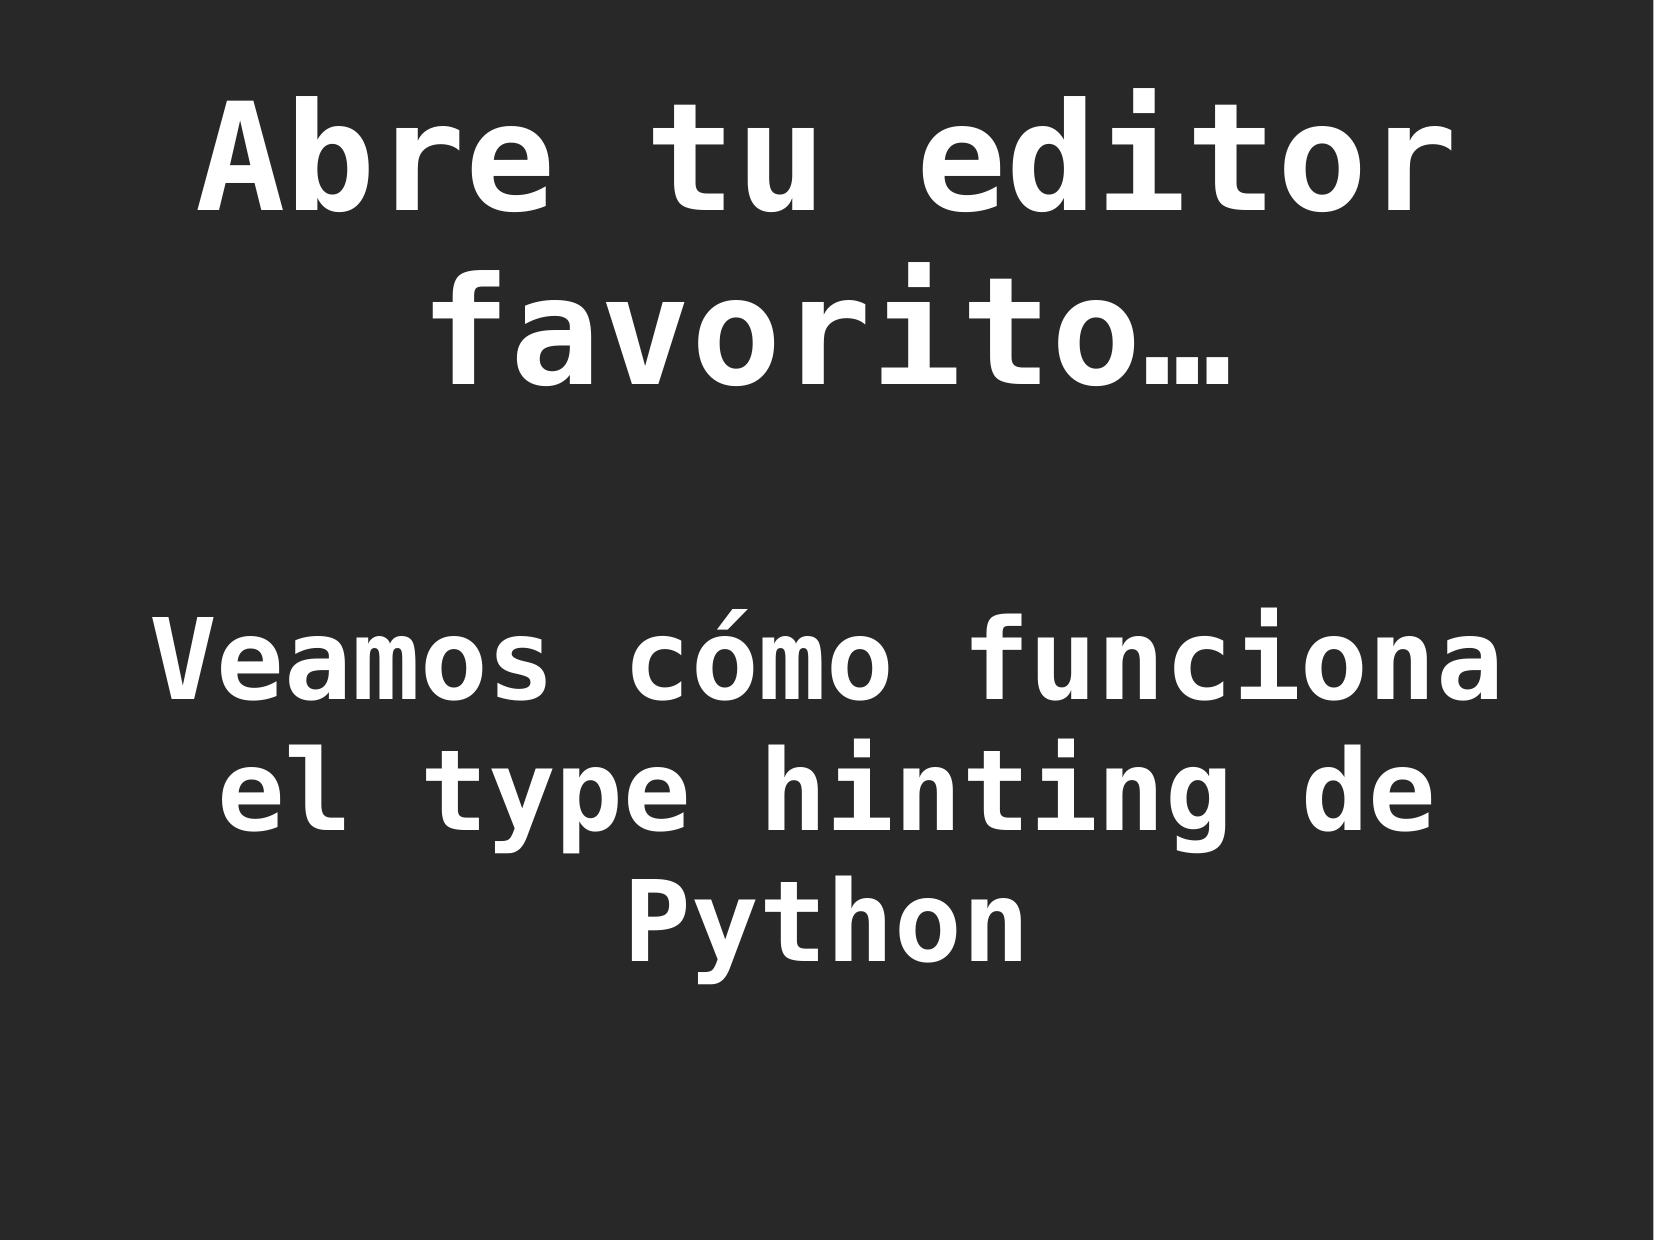

# Abre tu editor favorito…
Veamos cómo funciona el type hinting de Python